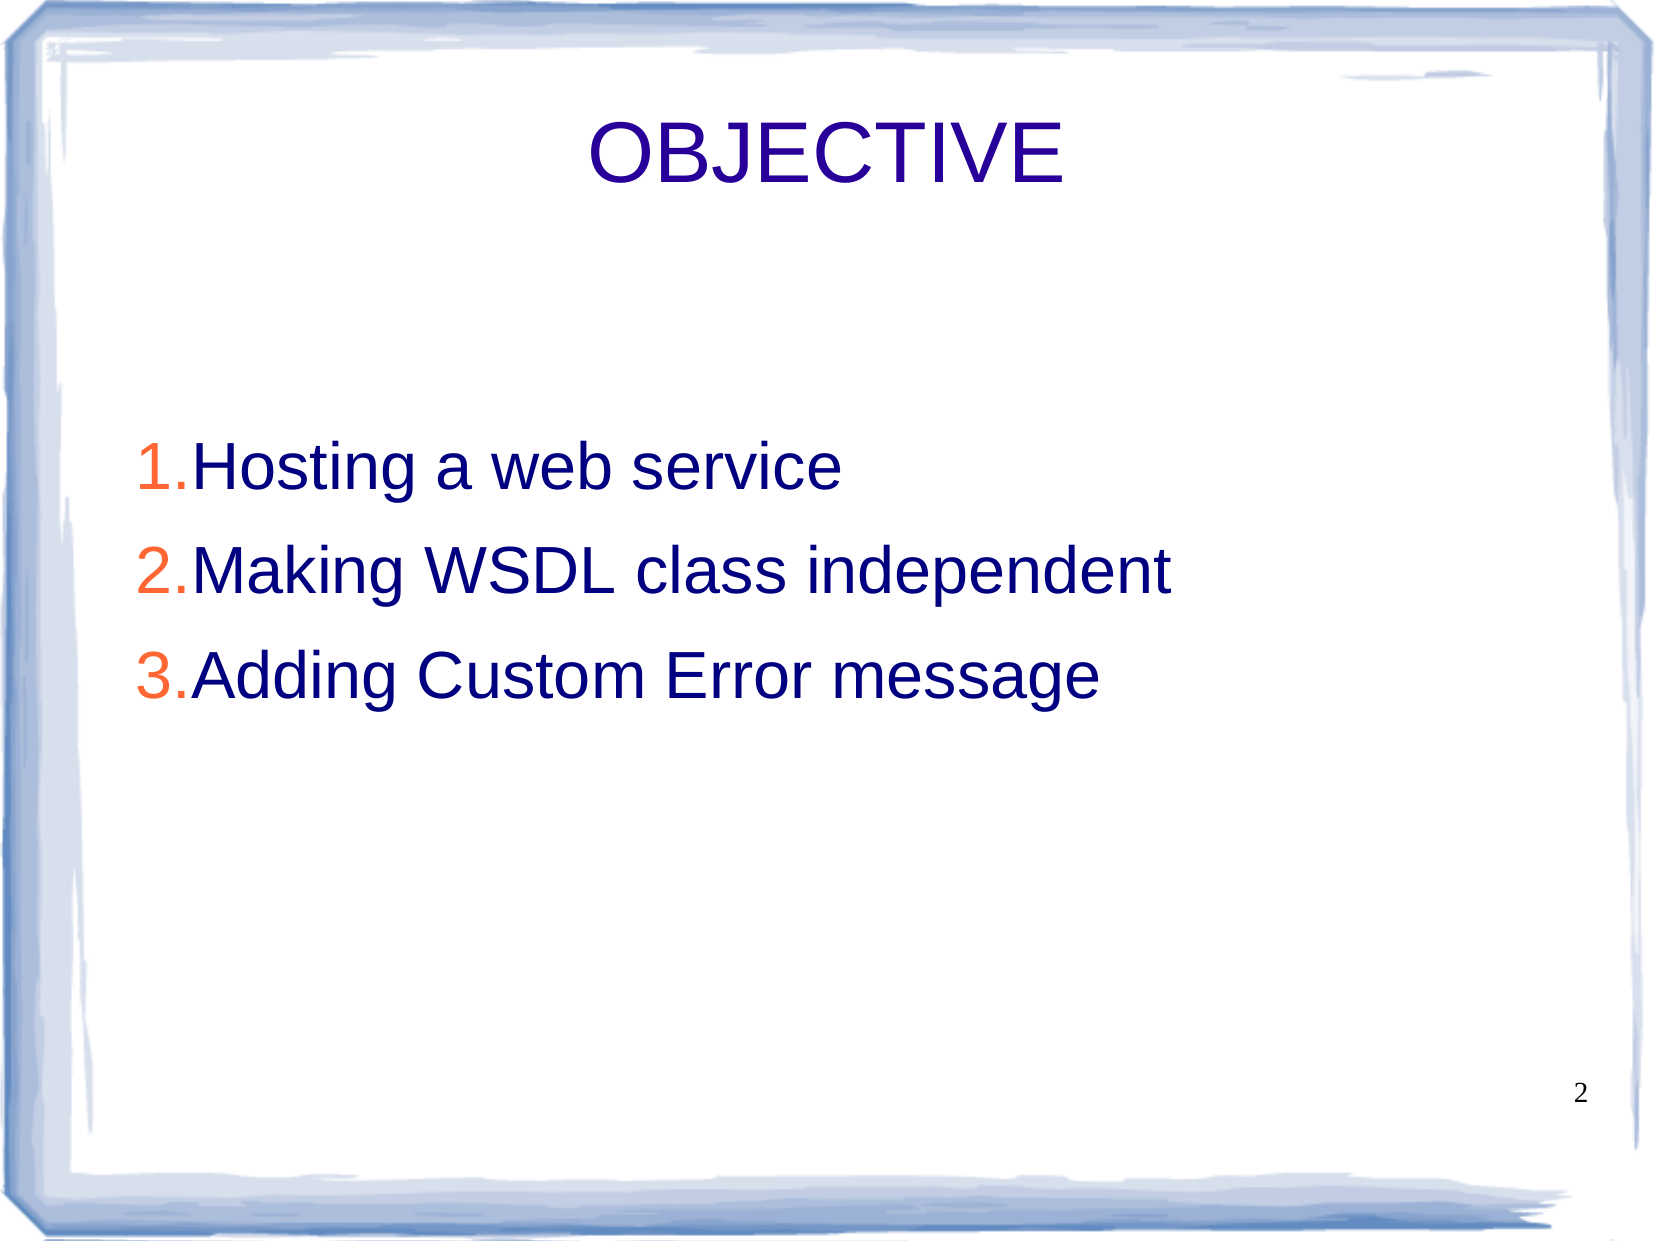

# OBJECTIVE
Hosting a web service
Making WSDL class independent
Adding Custom Error message
2